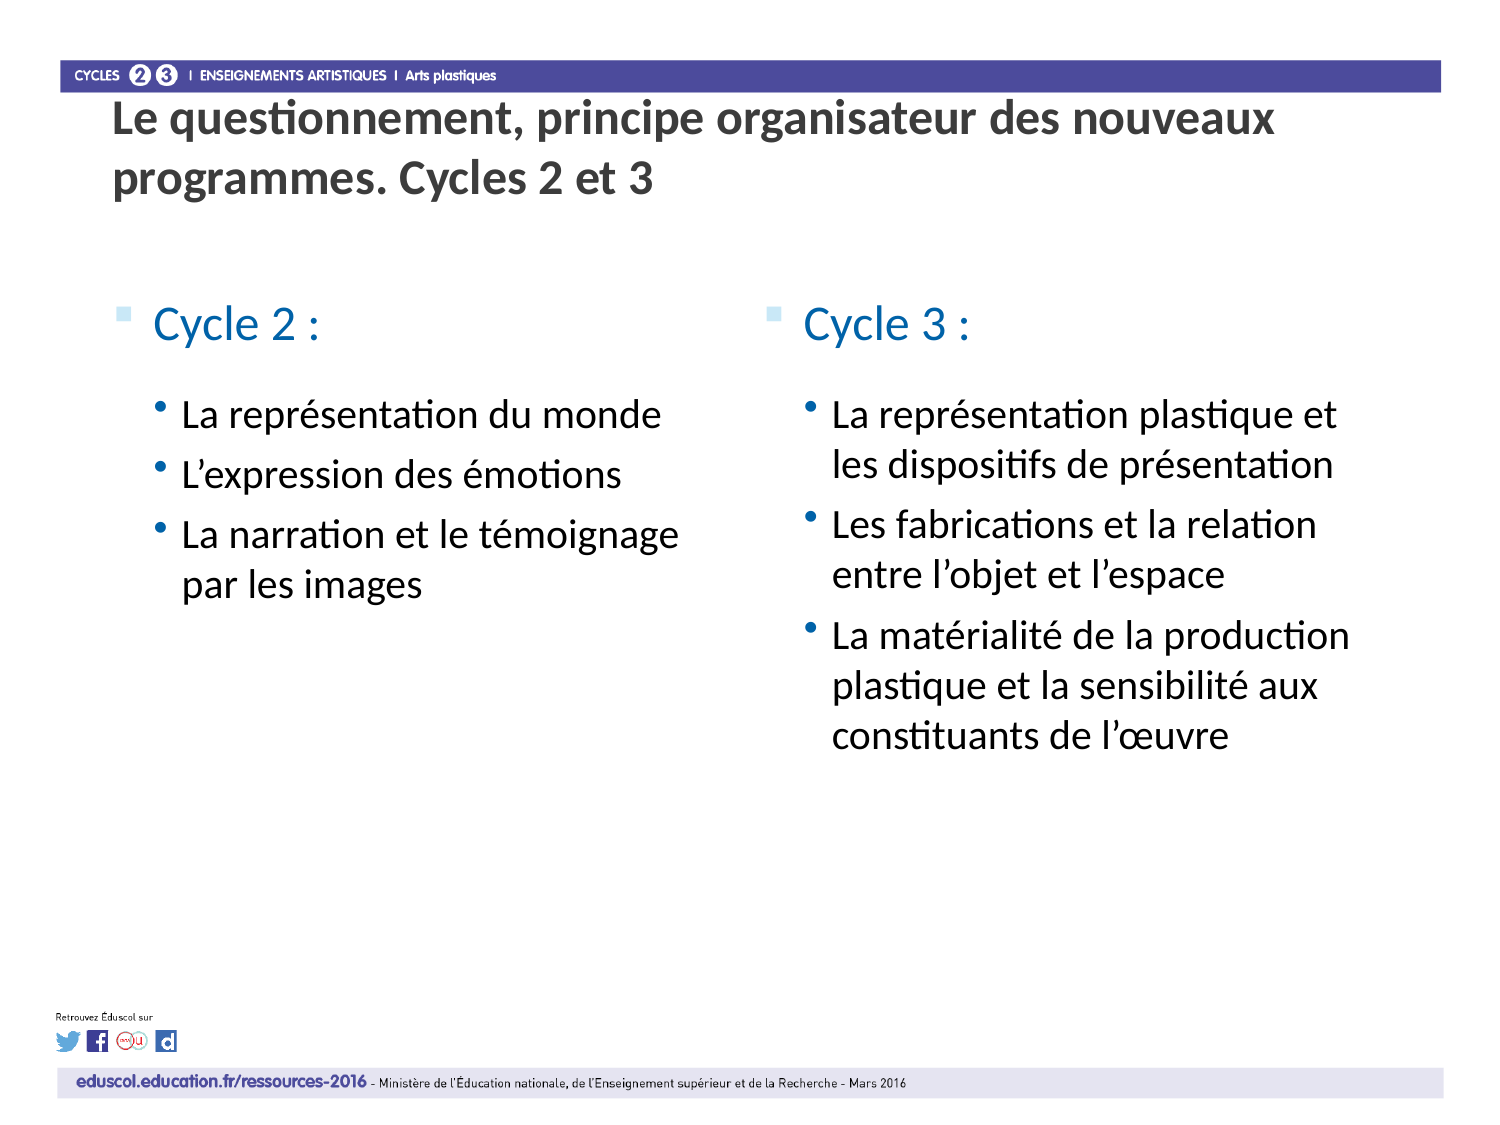

# Le questionnement, principe organisateur des nouveaux programmes. Cycles 2 et 3
Cycle 2 :
La représentation du monde
L’expression des émotions
La narration et le témoignage par les images
Cycle 3 :
La représentation plastique et les dispositifs de présentation
Les fabrications et la relation entre l’objet et l’espace
La matérialité de la production plastique et la sensibilité aux constituants de l’œuvre
Arts plastiques présentation